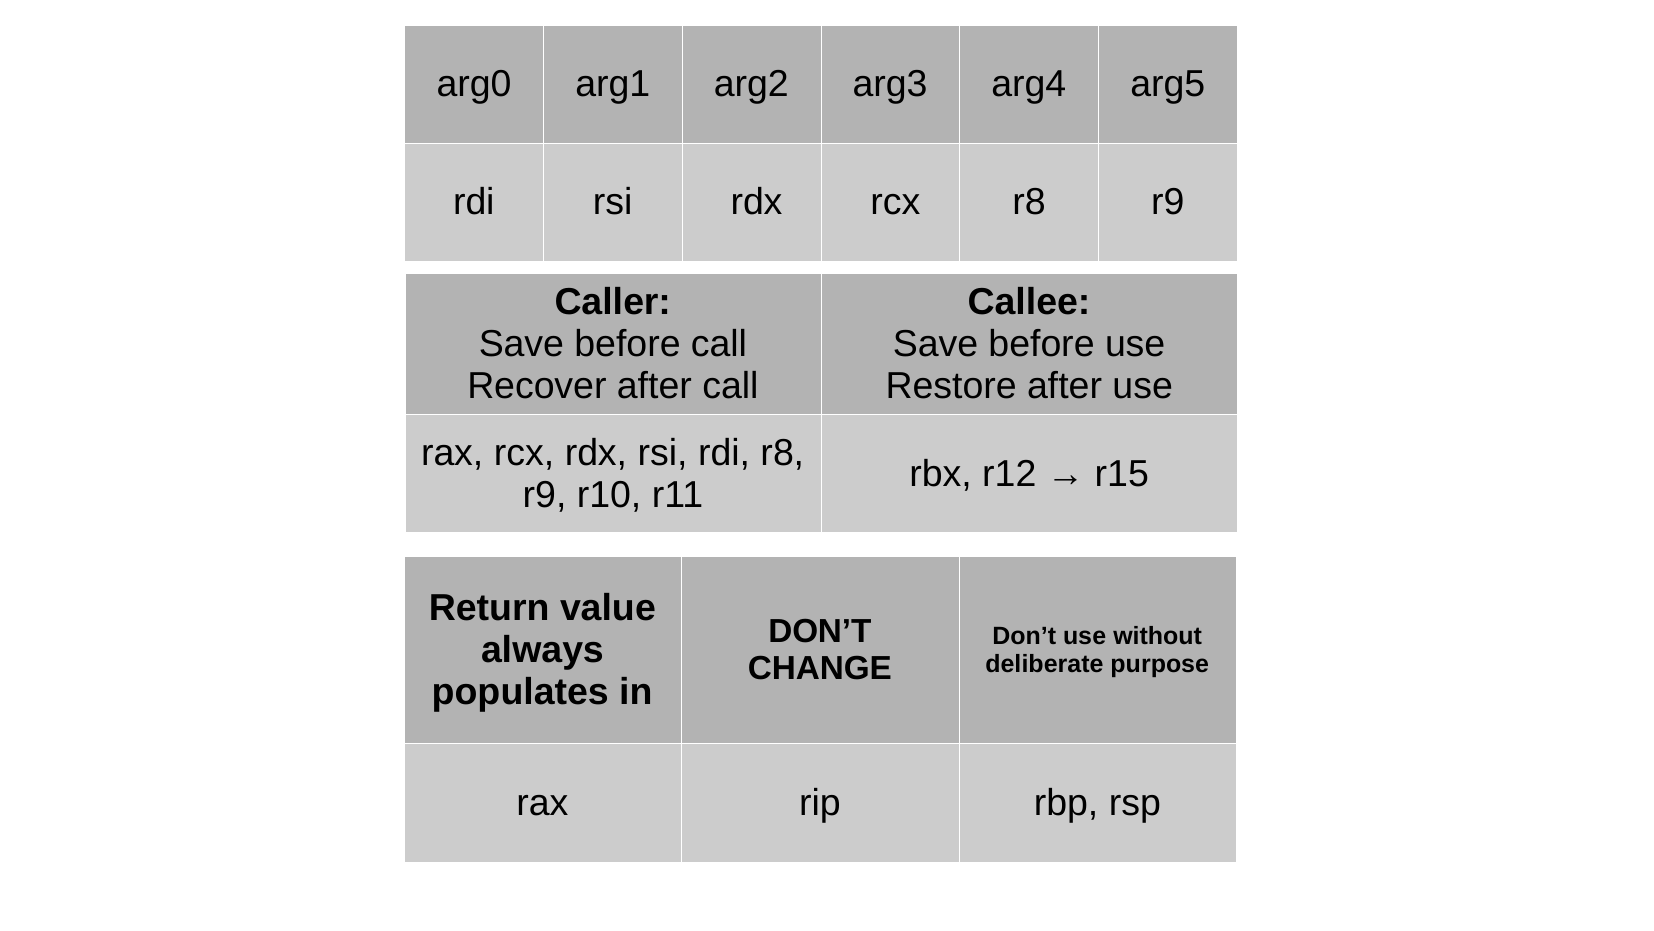

| arg0 | arg1 | arg2 | arg3 | arg4 | arg5 |
| --- | --- | --- | --- | --- | --- |
| rdi | rsi | rdx | rcx | r8 | r9 |
| Caller: Save before call Recover after call | Callee: Save before use Restore after use |
| --- | --- |
| rax, rcx, rdx, rsi, rdi, r8, r9, r10, r11 | rbx, r12 → r15 |
| Return value always populates in | DON’T CHANGE | Don’t use without deliberate purpose |
| --- | --- | --- |
| rax | rip | rbp, rsp |